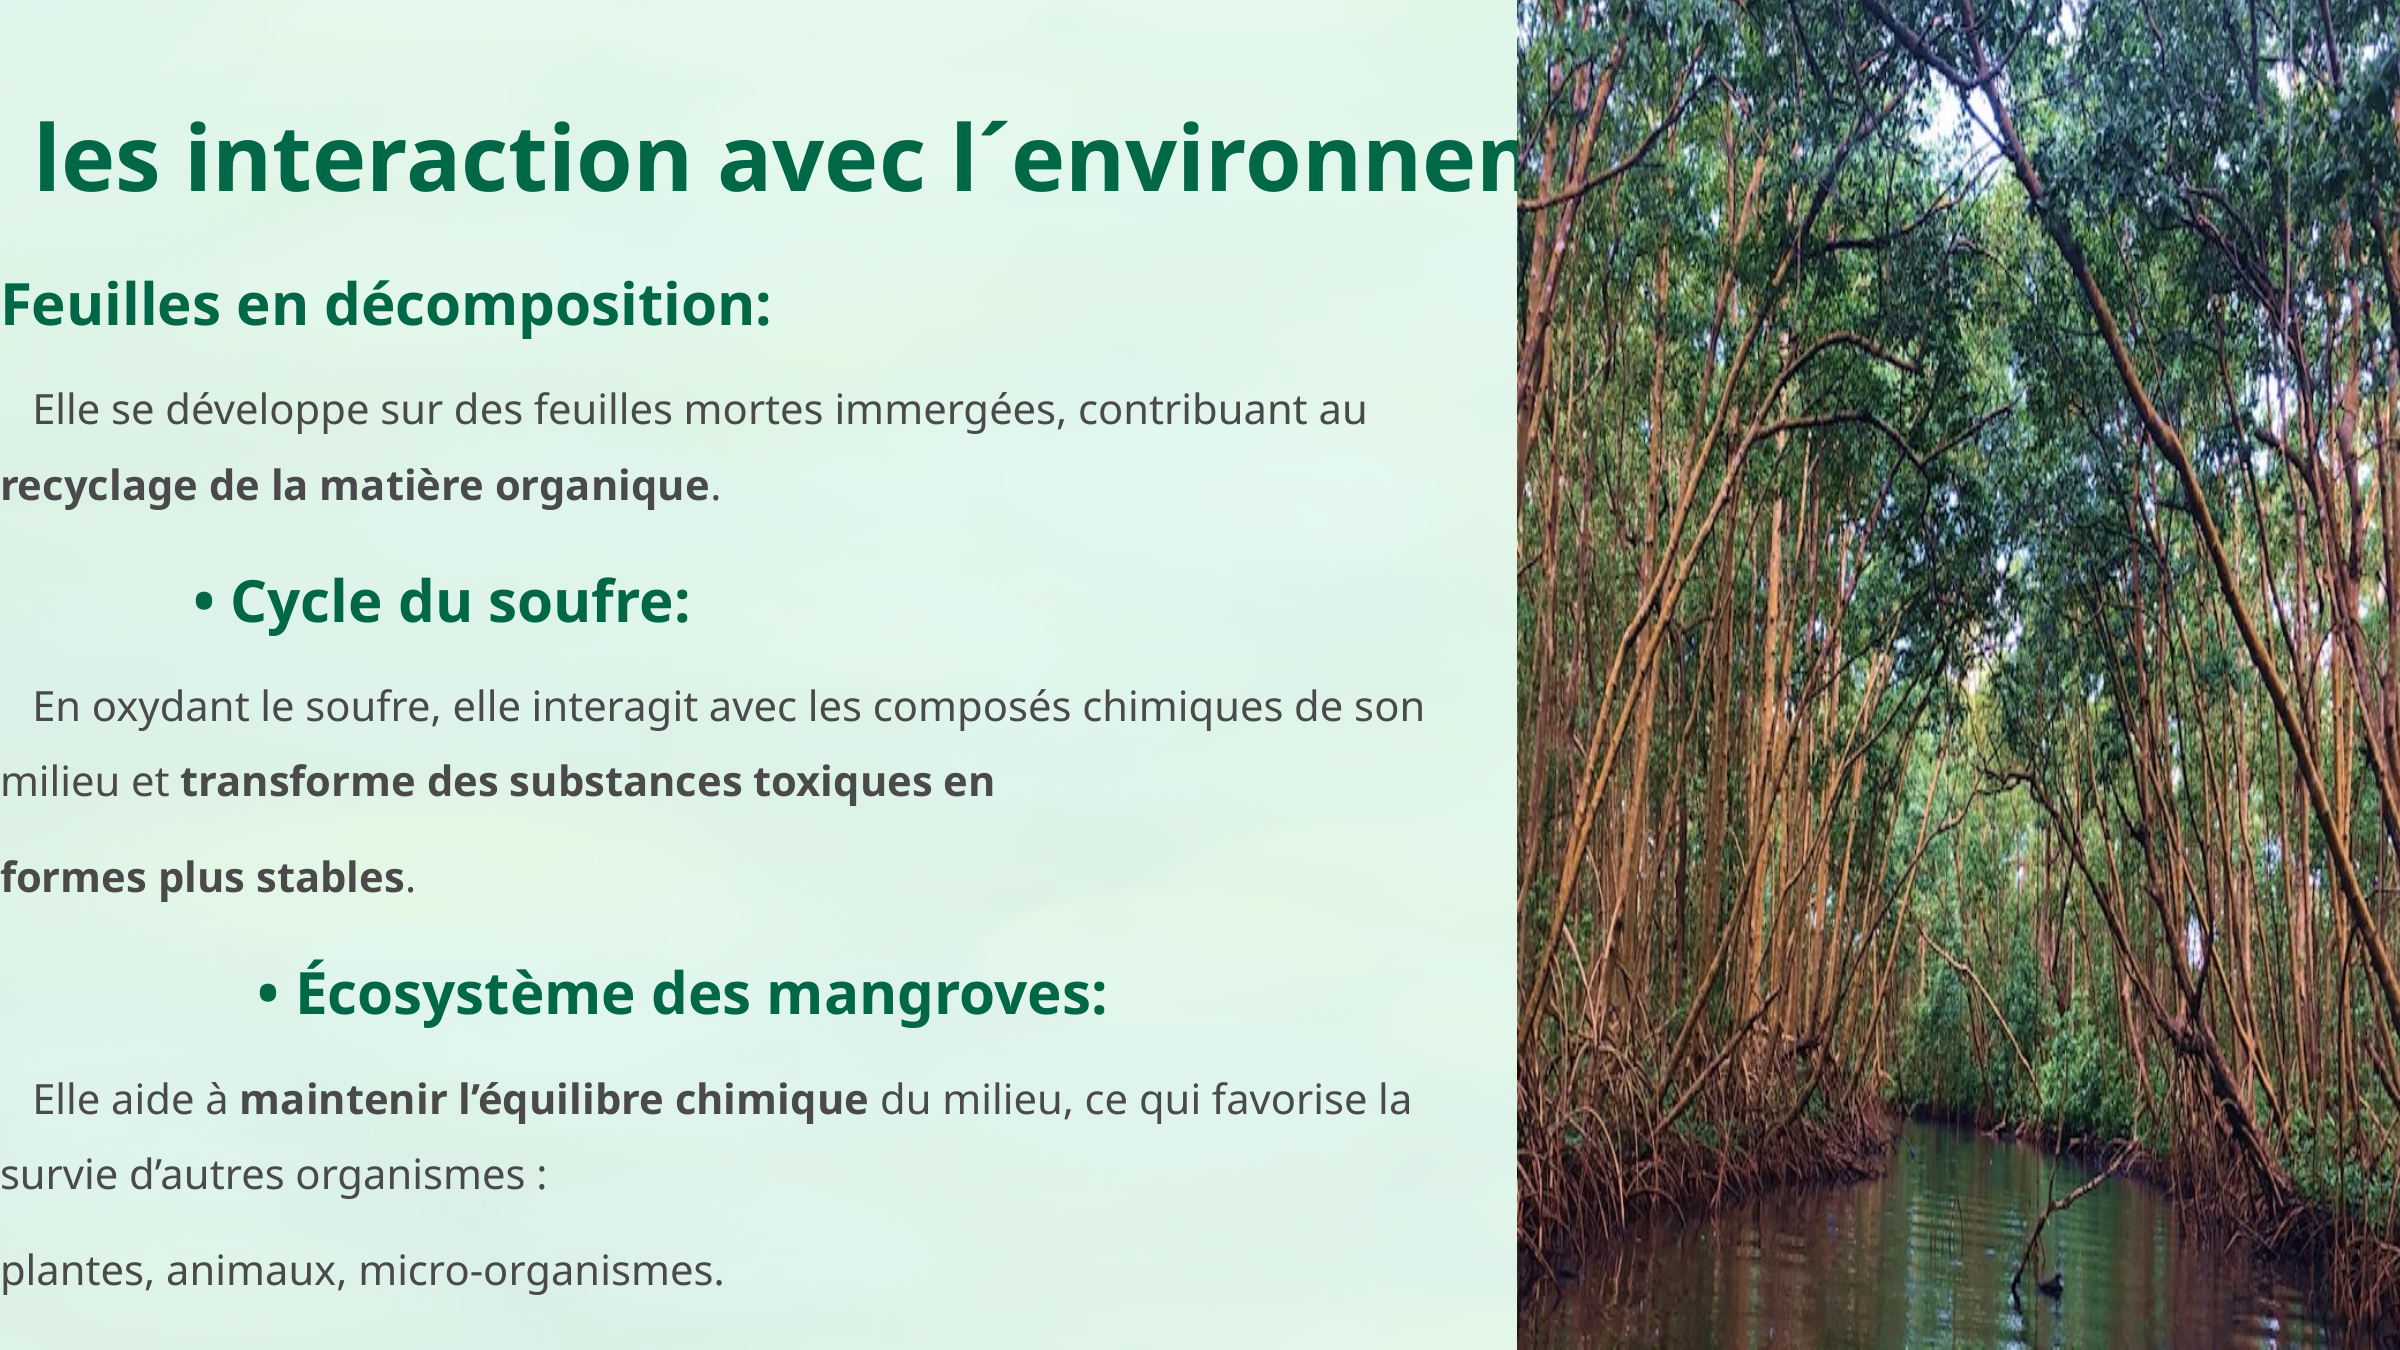

# les interaction avec l´environnement:
Feuilles en décomposition:
 Elle se développe sur des feuilles mortes immergées, contribuant au recyclage de la matière organique.
 • Cycle du soufre:
 En oxydant le soufre, elle interagit avec les composés chimiques de son milieu et transforme des substances toxiques en
formes plus stables.
 • Écosystème des mangroves:
 Elle aide à maintenir l’équilibre chimique du milieu, ce qui favorise la survie d’autres organismes :
plantes, animaux, micro-organismes.